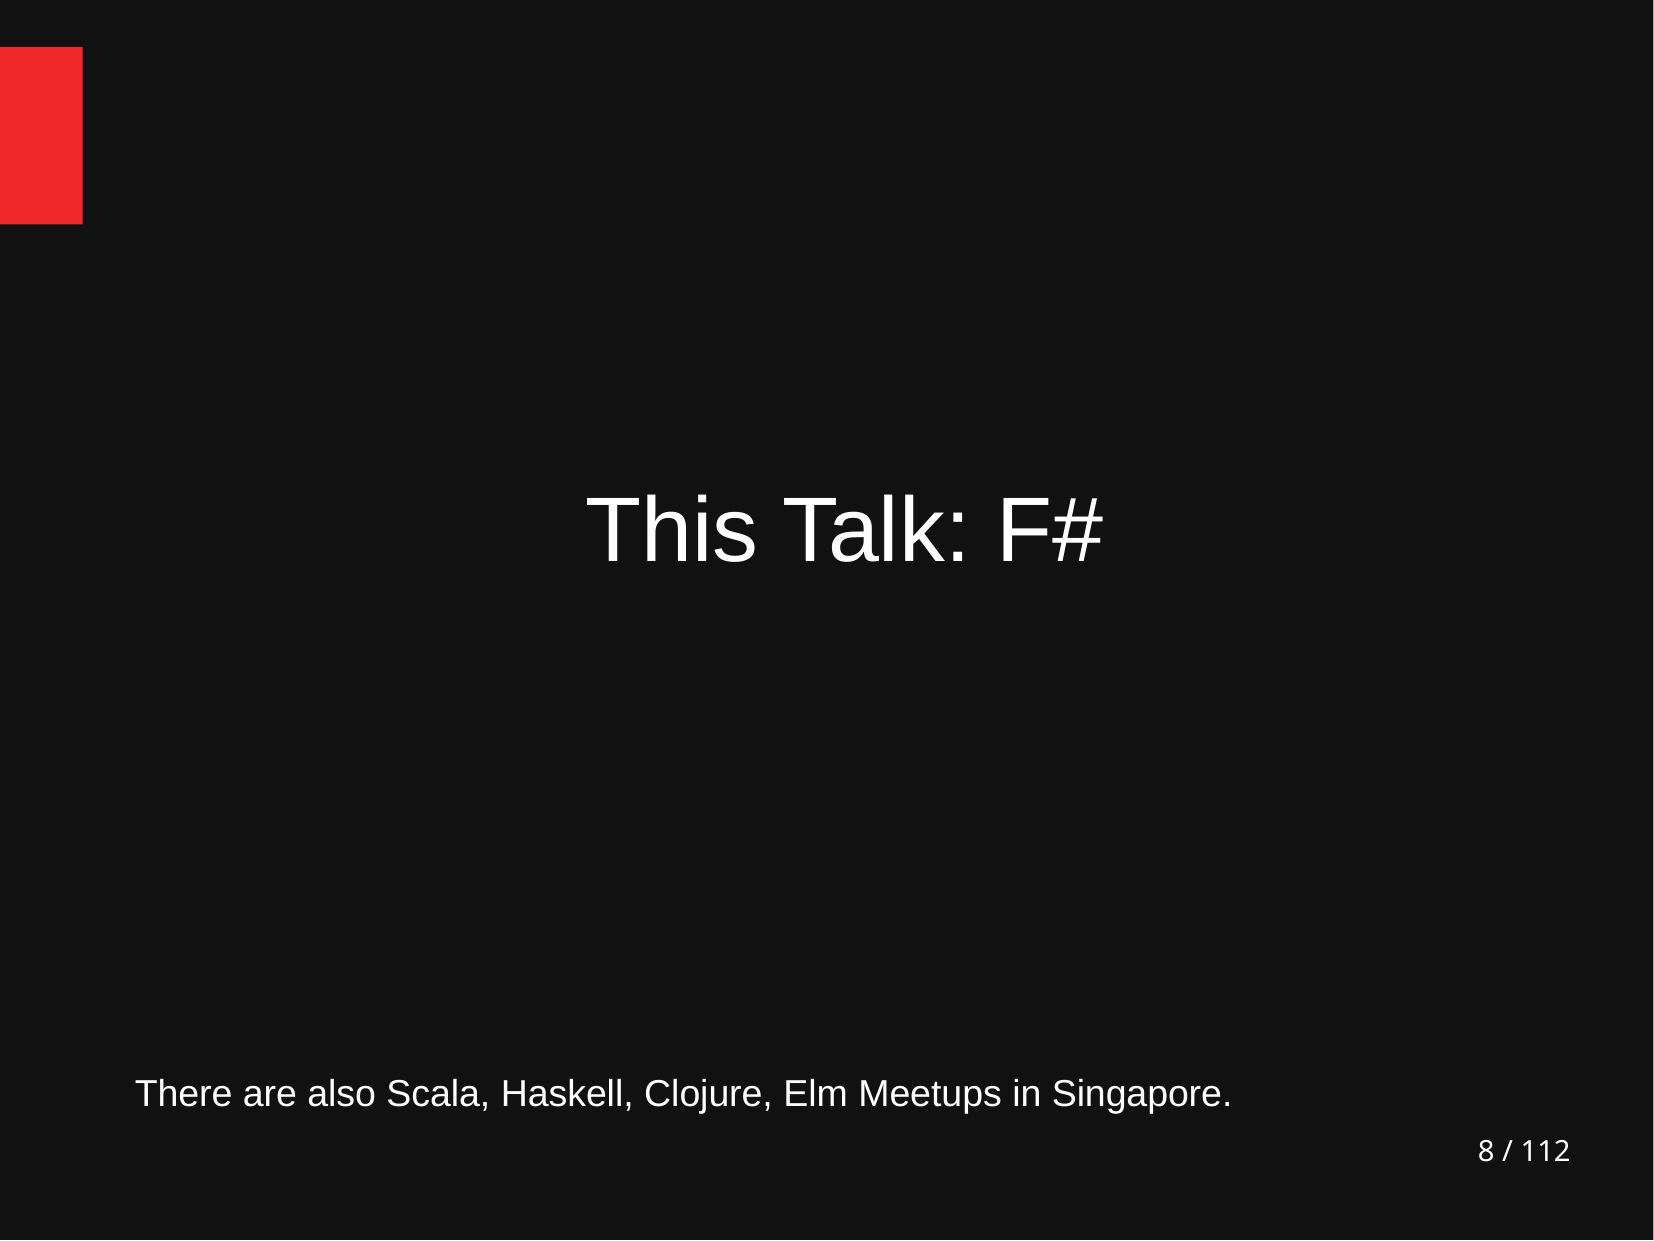

# This Talk: F#
There are also Scala, Haskell, Clojure, Elm Meetups in Singapore.
8